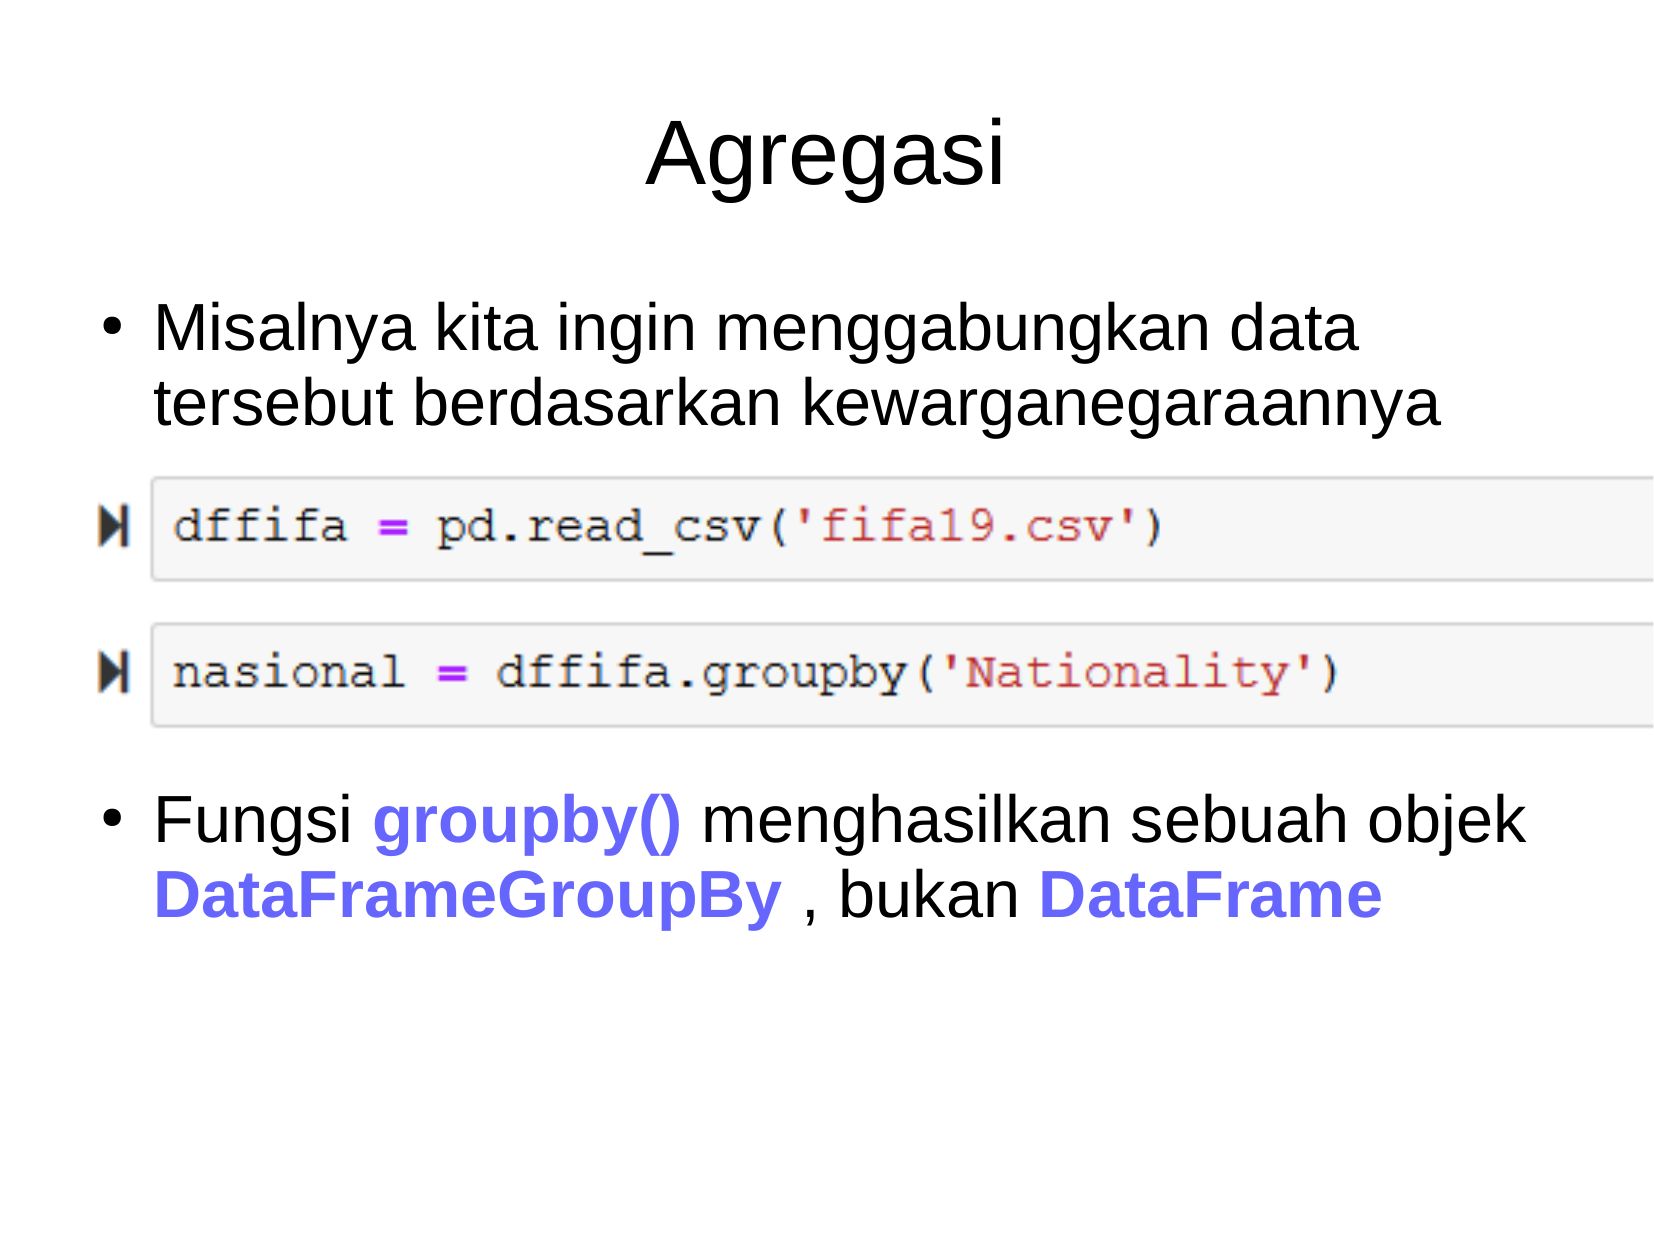

# Agregasi
Misalnya kita ingin menggabungkan data tersebut berdasarkan kewarganegaraannya
Fungsi groupby() menghasilkan sebuah objek DataFrameGroupBy , bukan DataFrame